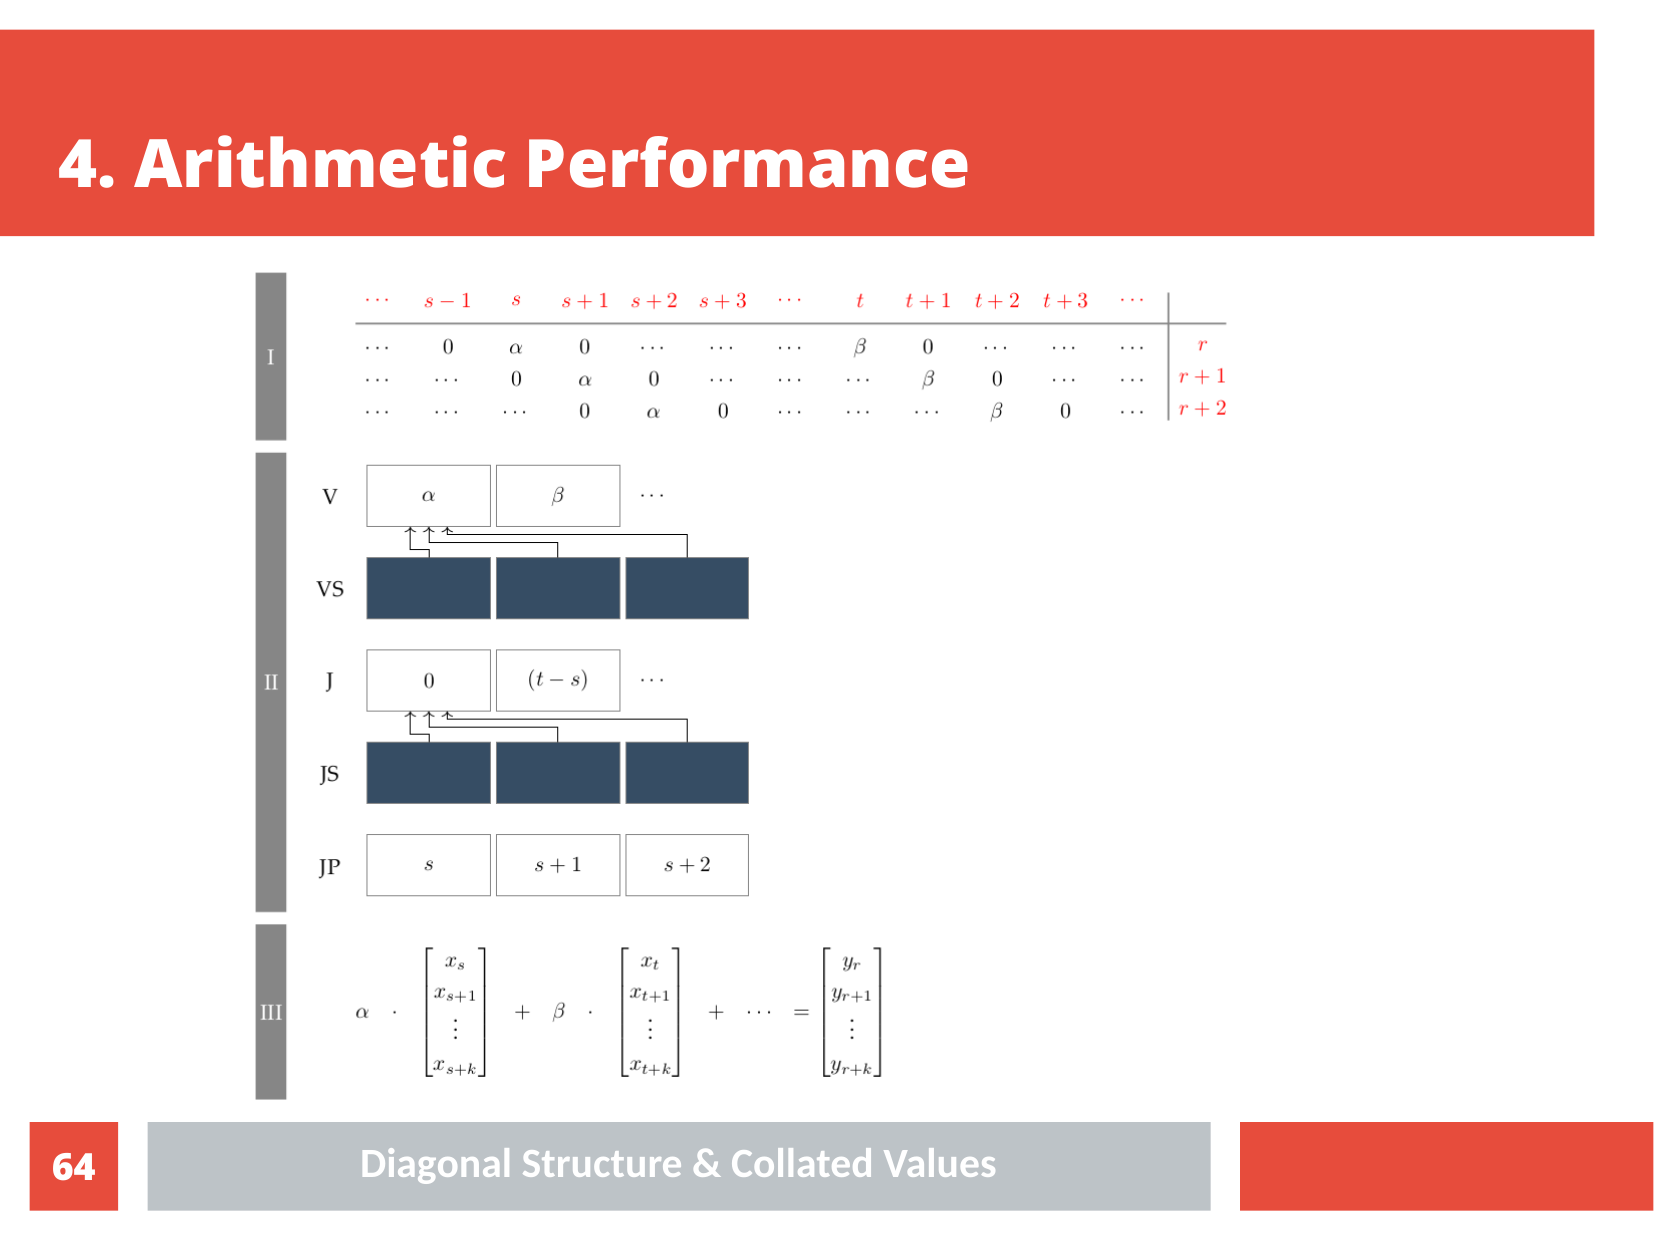

# 4. Arithmetic Performance
64
Diagonal Structure & Collated Values